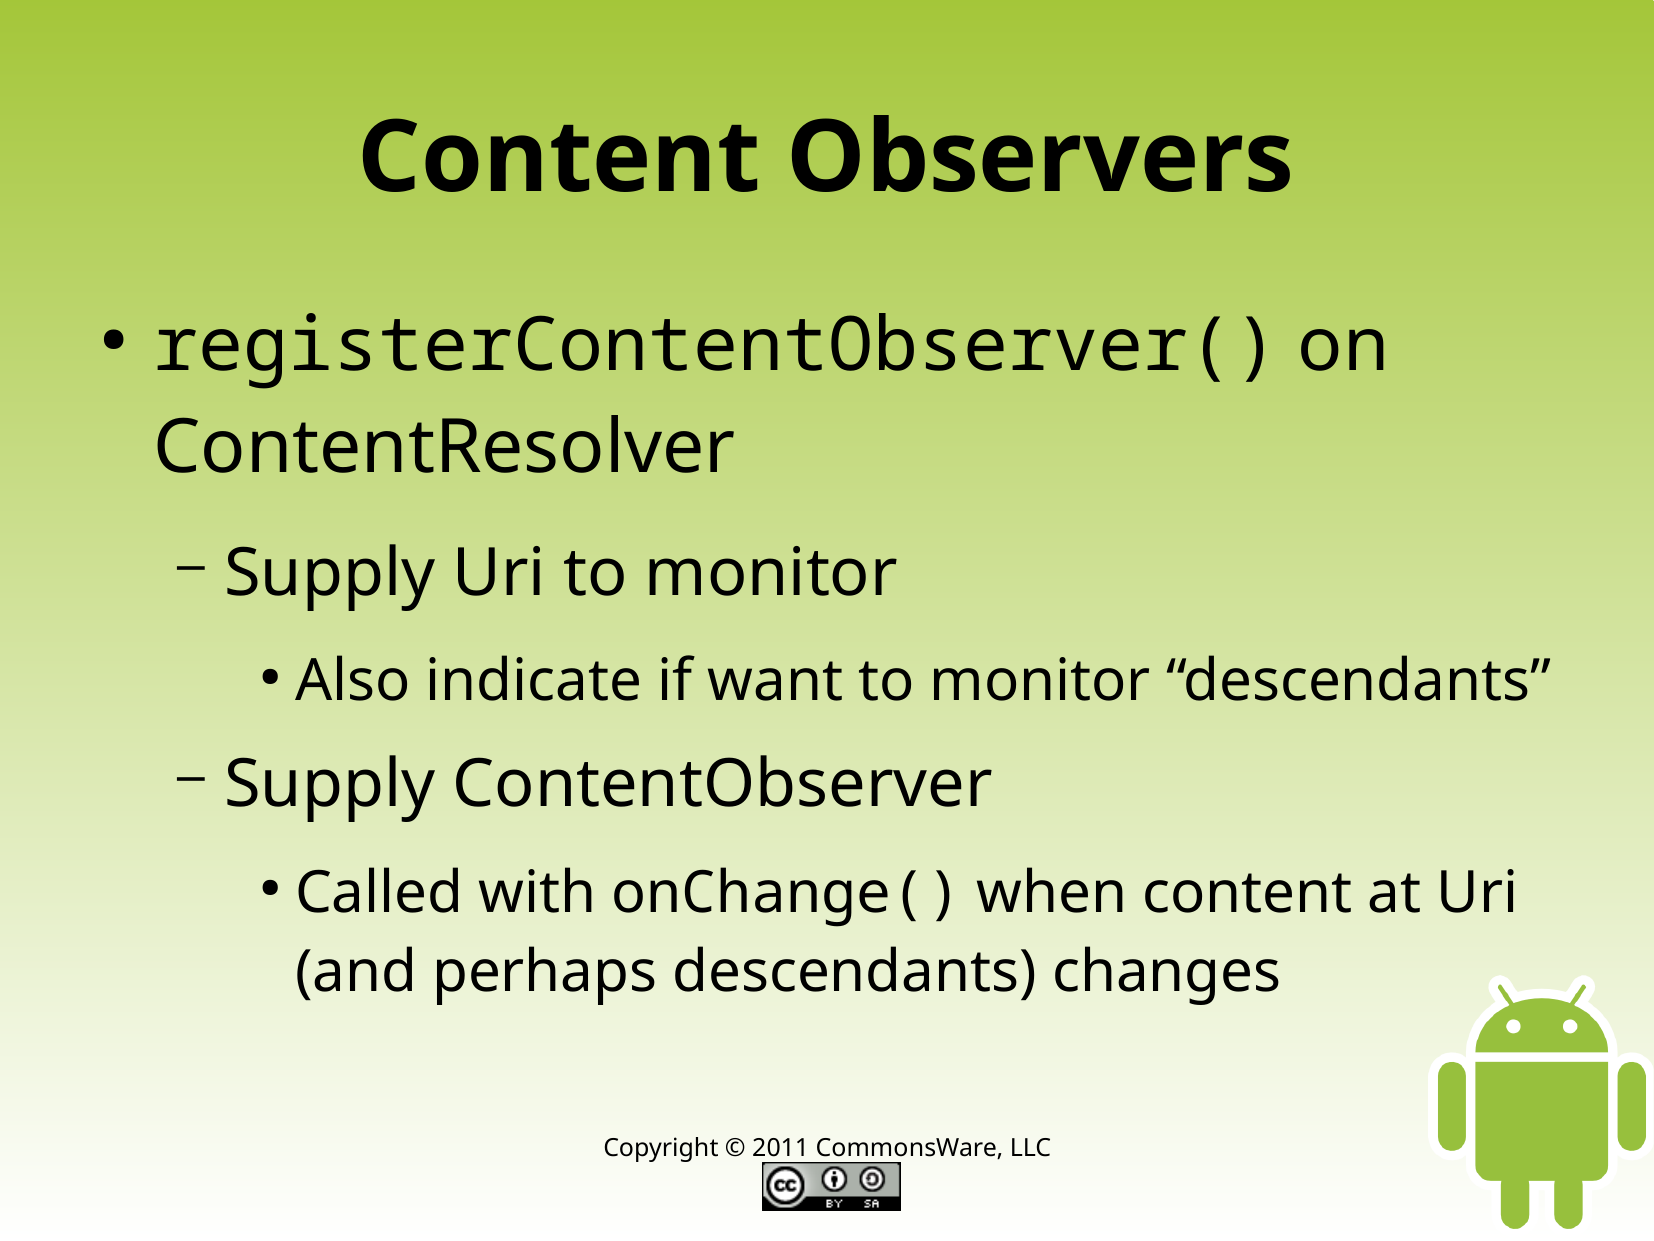

# Content Observers
registerContentObserver() on ContentResolver
Supply Uri to monitor
Also indicate if want to monitor “descendants”
Supply ContentObserver
Called with onChange() when content at Uri (and perhaps descendants) changes